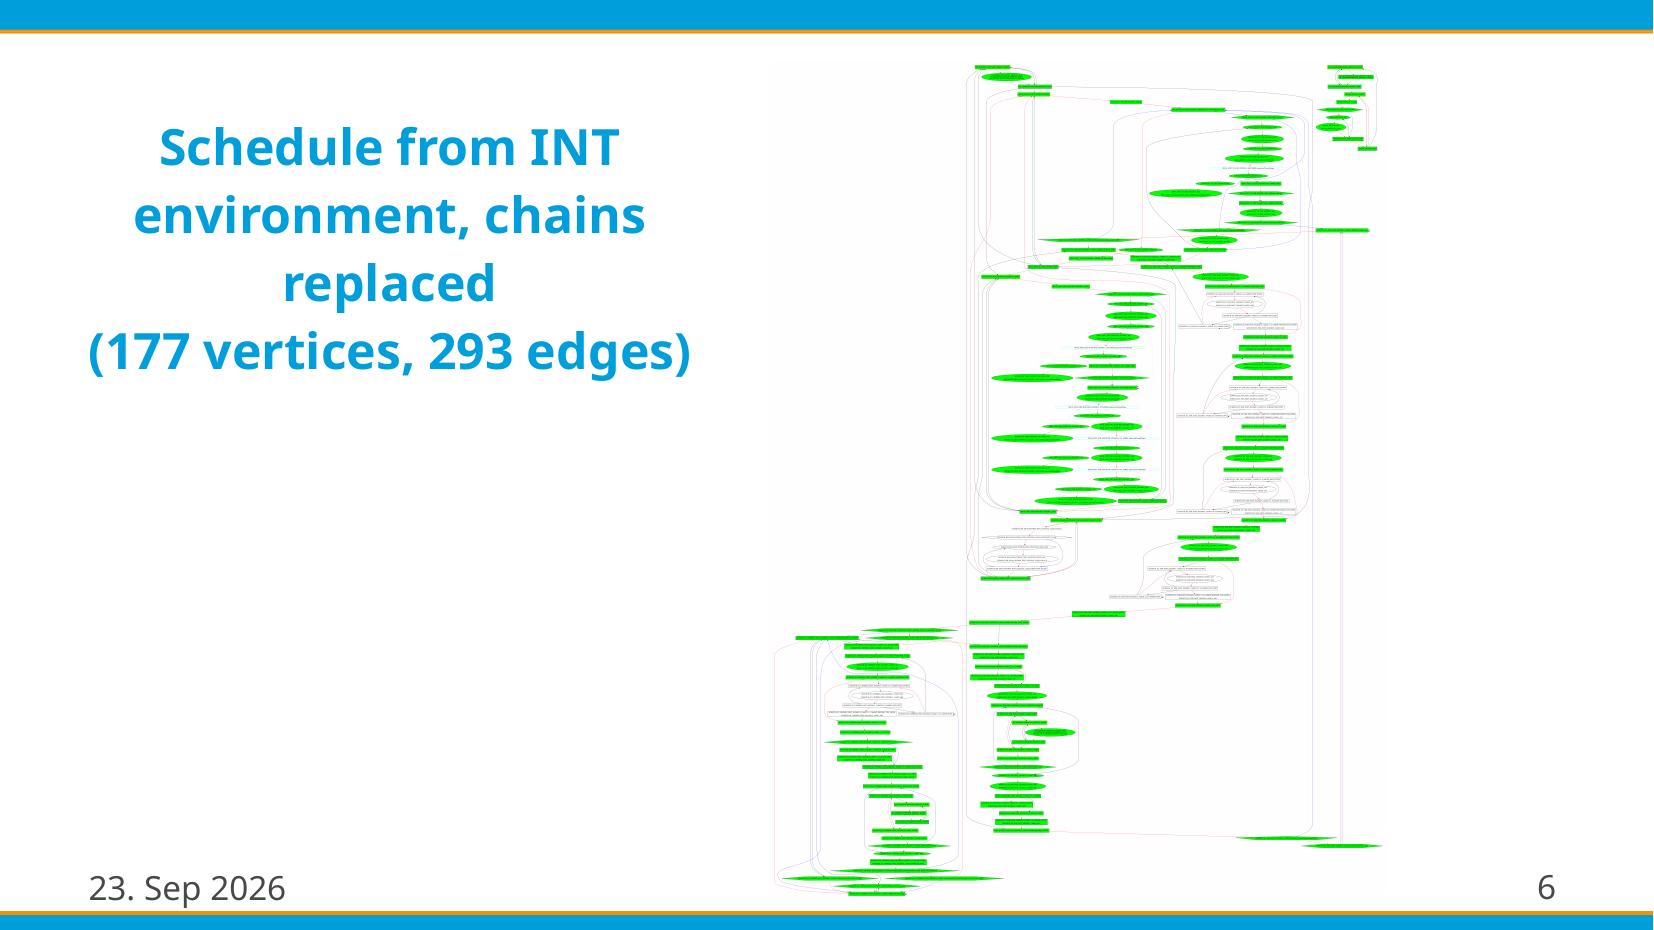

# Schedule from INT environment, chains replaced
(177 vertices, 293 edges)
6